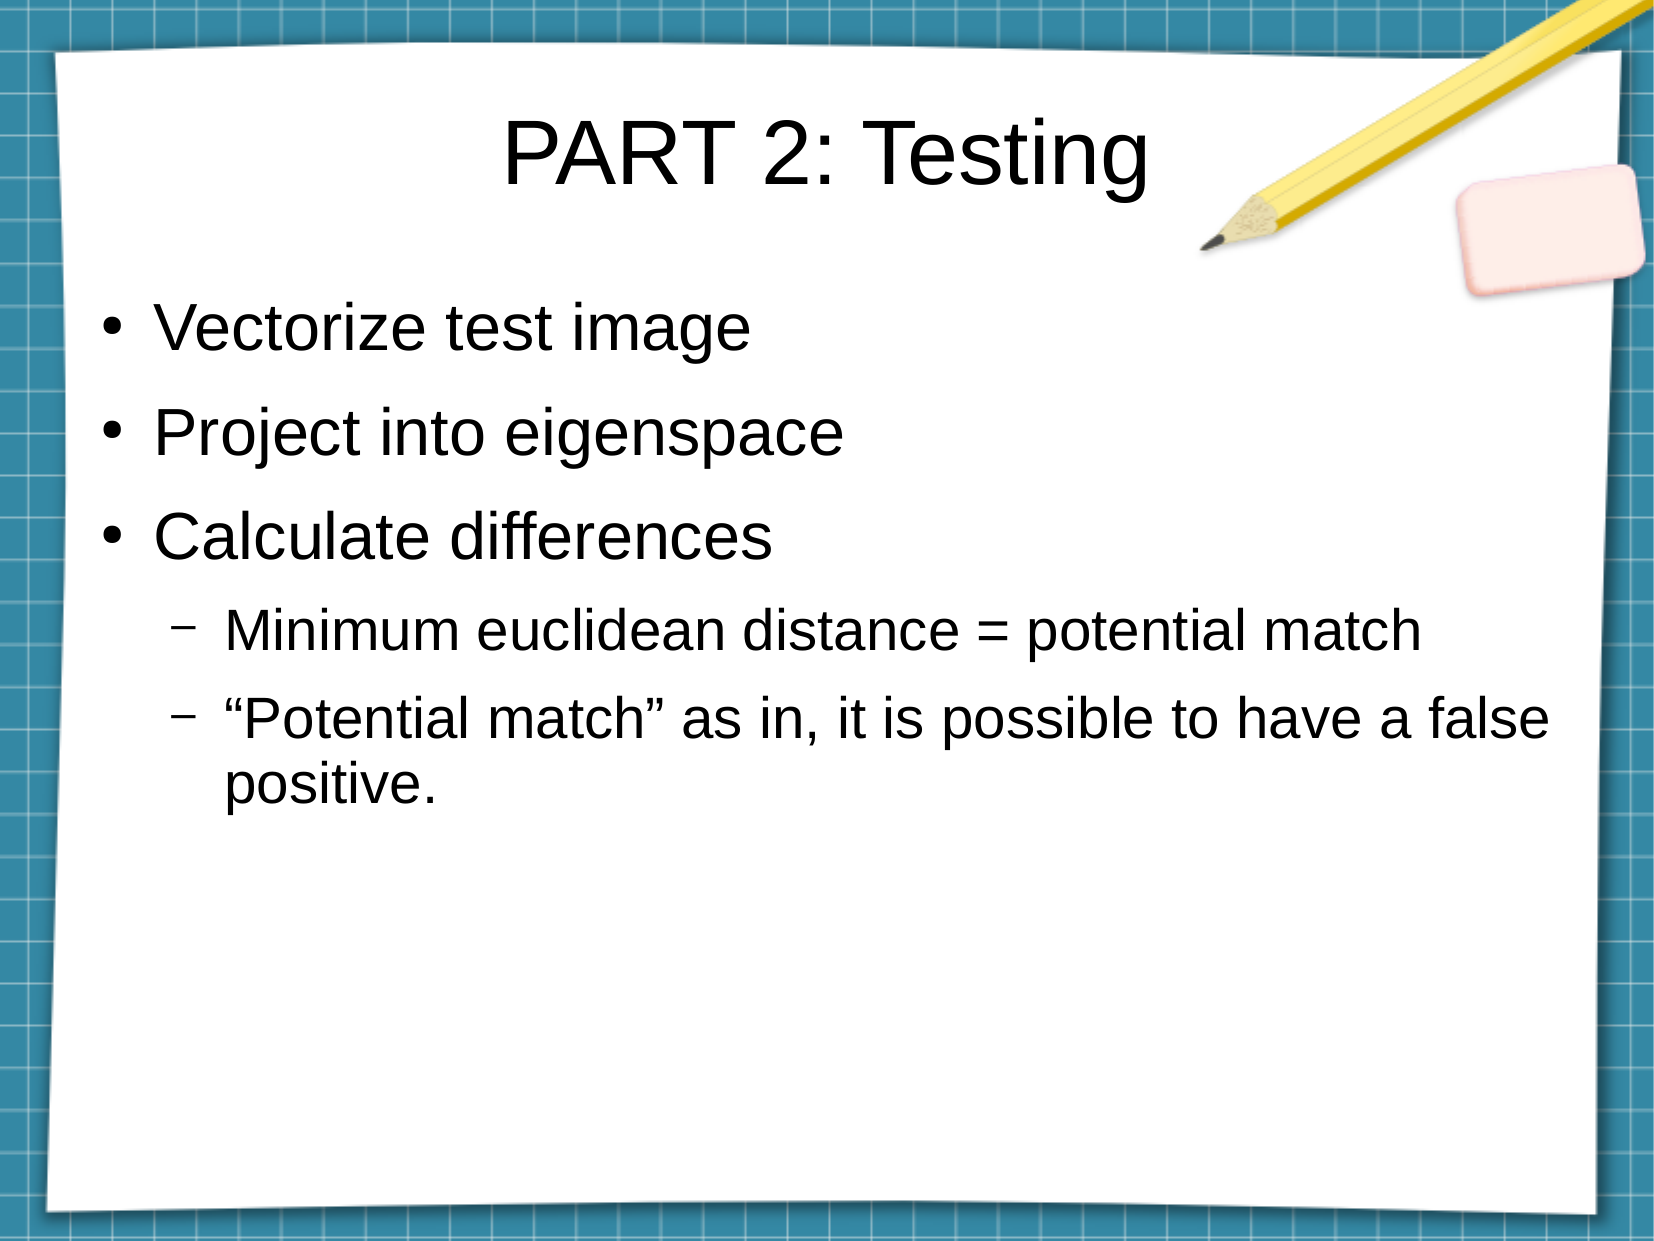

# PART 2: Testing
Vectorize test image
Project into eigenspace
Calculate differences
Minimum euclidean distance = potential match
“Potential match” as in, it is possible to have a false positive.